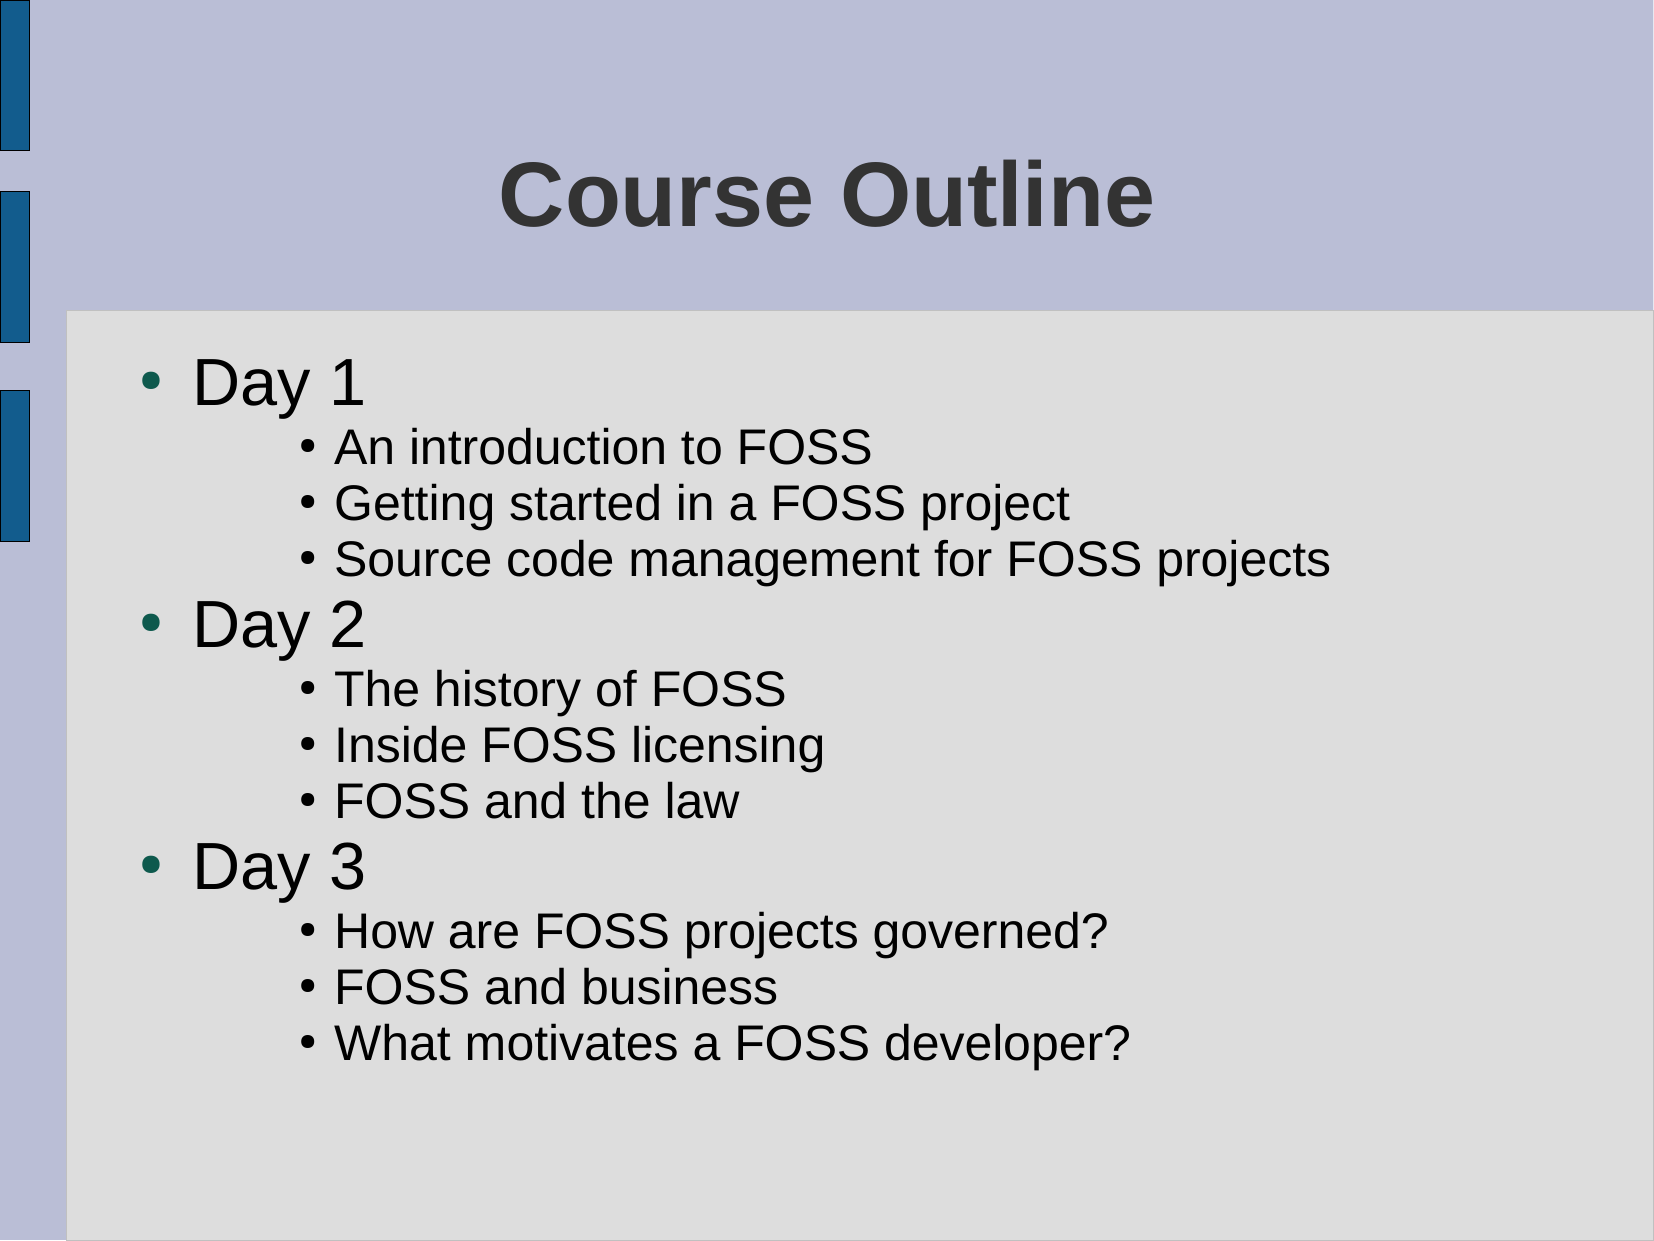

# Course Outline
Day 1
An introduction to FOSS
Getting started in a FOSS project
Source code management for FOSS projects
Day 2
The history of FOSS
Inside FOSS licensing
FOSS and the law
Day 3
How are FOSS projects governed?
FOSS and business
What motivates a FOSS developer?